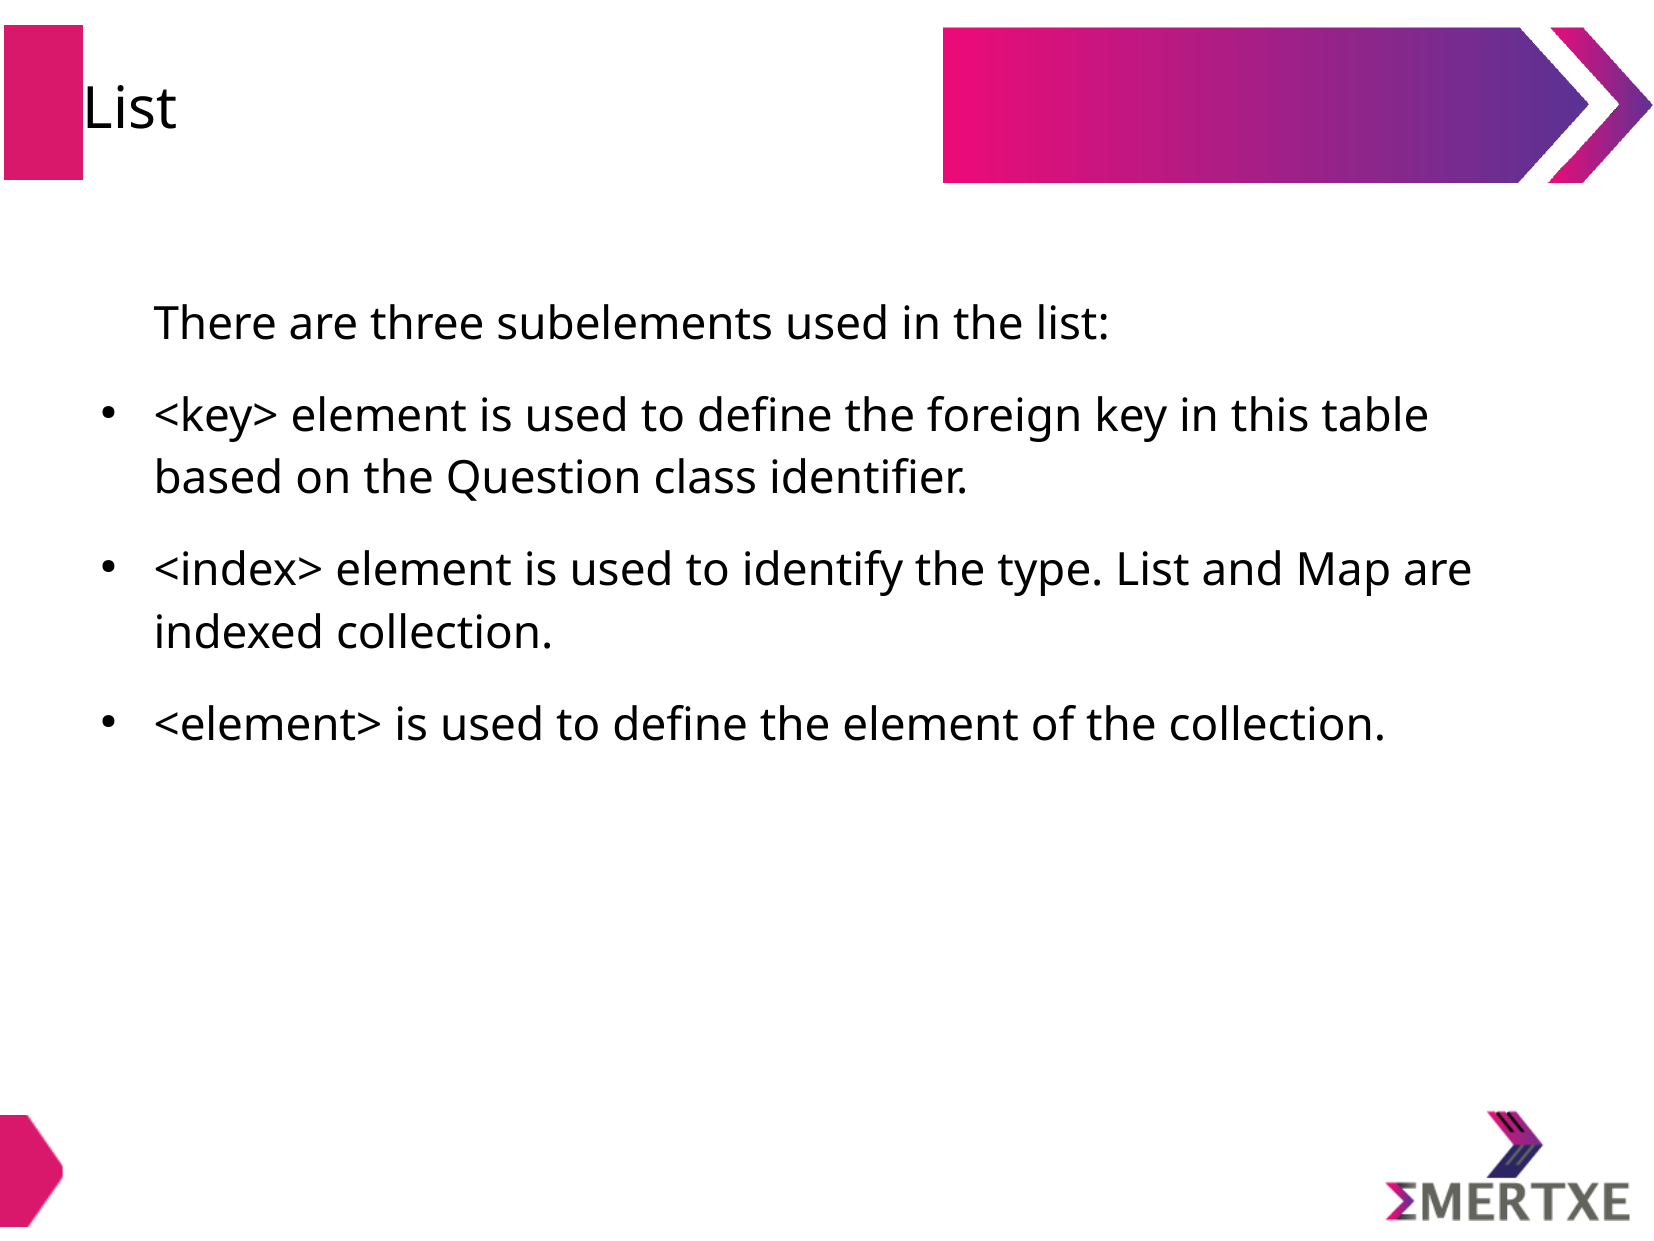

# List
There are three subelements used in the list:
<key> element is used to define the foreign key in this table based on the Question class identifier.
<index> element is used to identify the type. List and Map are indexed collection.
<element> is used to define the element of the collection.